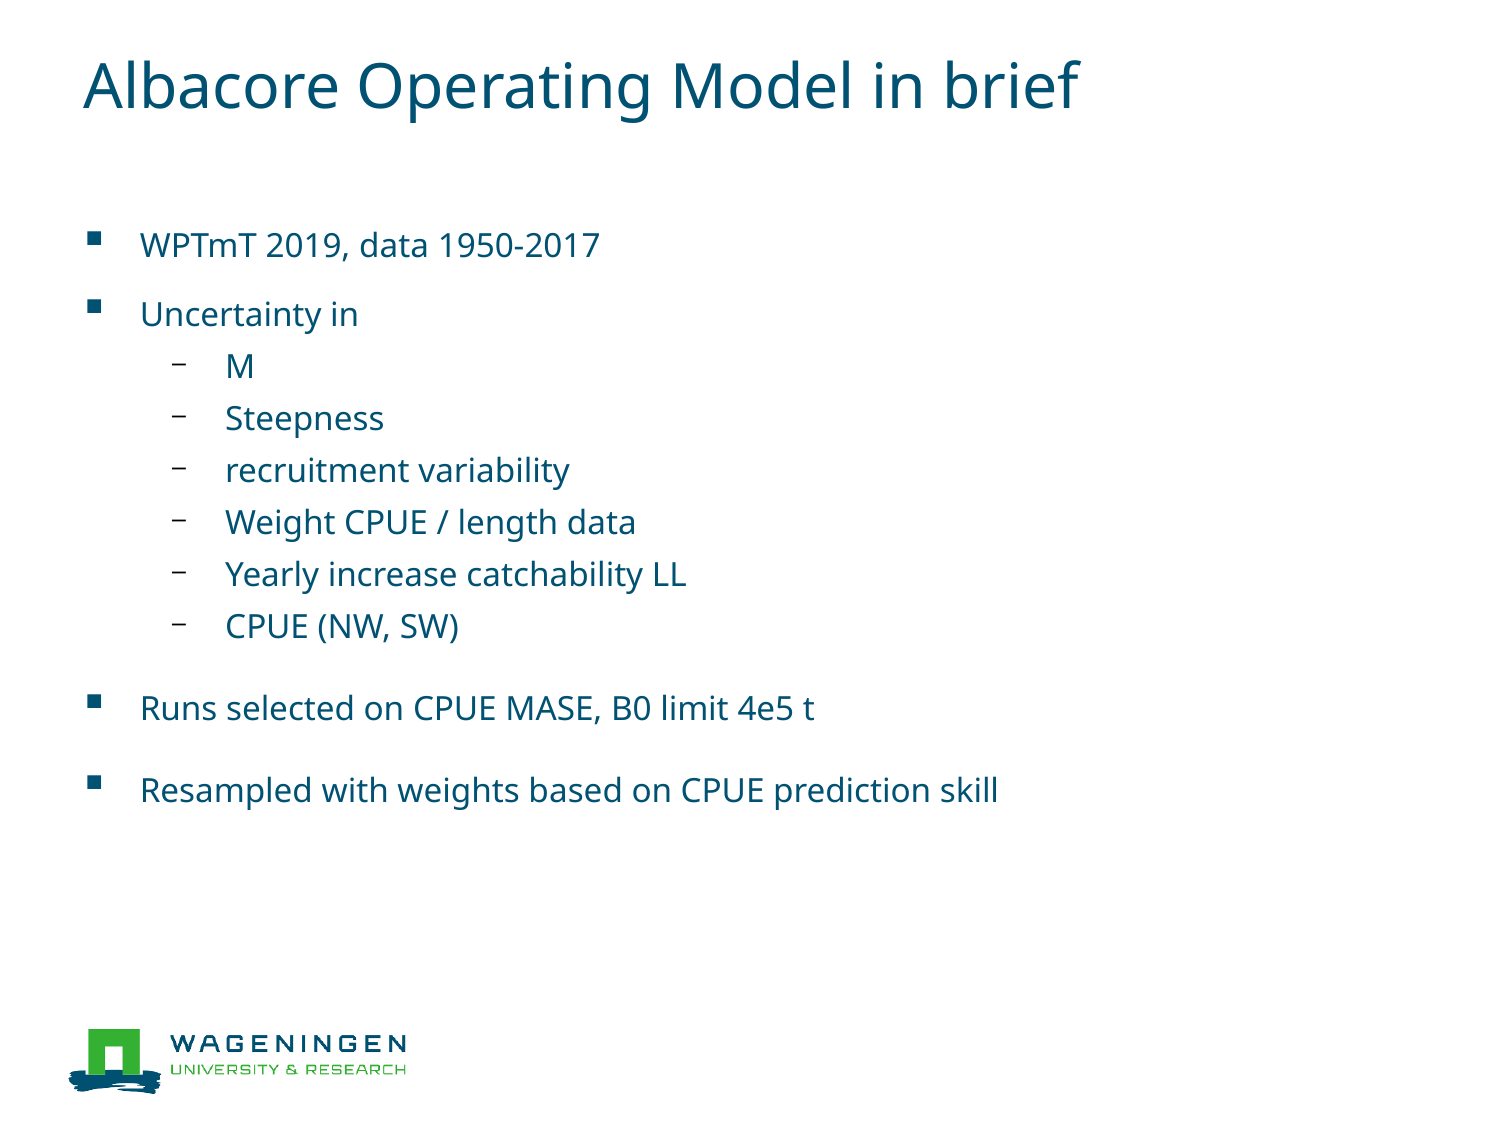

# Albacore Operating Model in brief
WPTmT 2019, data 1950-2017
Uncertainty in
M
Steepness
recruitment variability
Weight CPUE / length data
Yearly increase catchability LL
CPUE (NW, SW)
Runs selected on CPUE MASE, B0 limit 4e5 t
Resampled with weights based on CPUE prediction skill